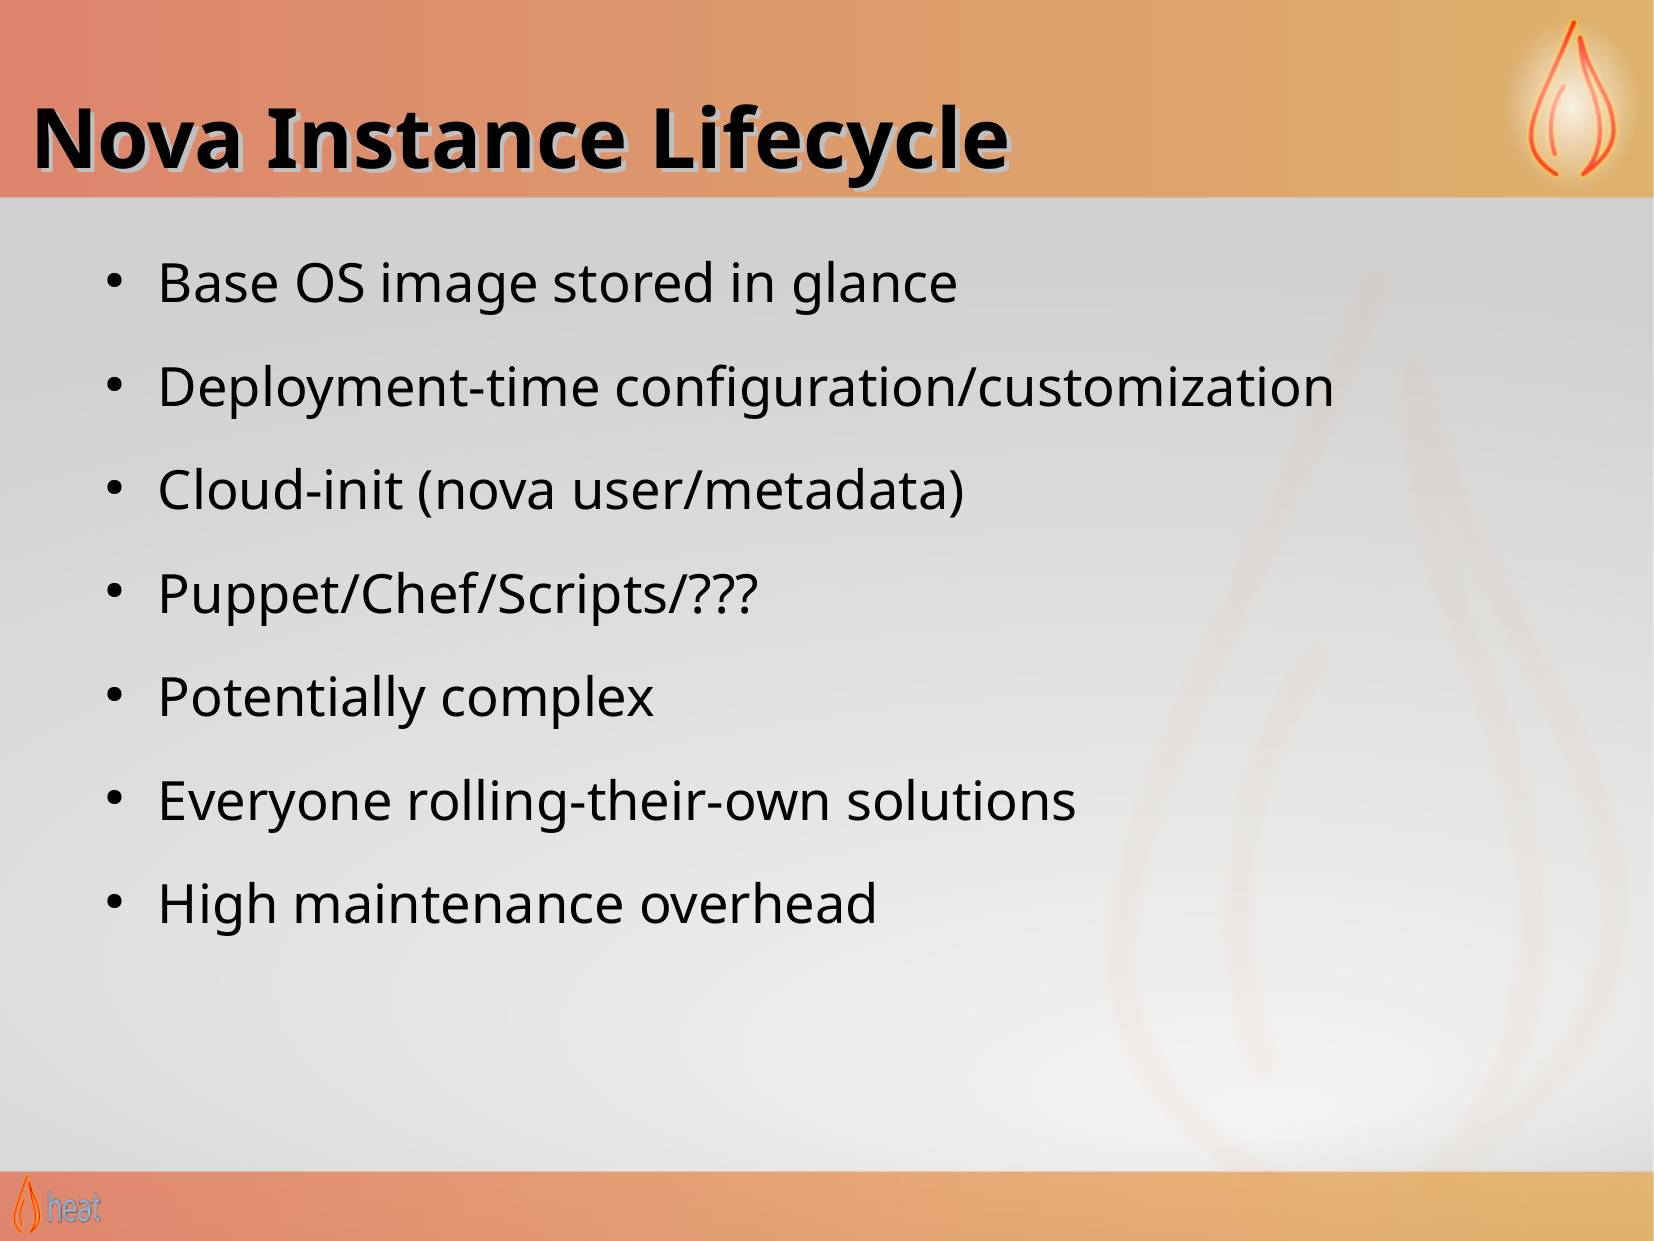

# Nova Instance Lifecycle
Base OS image stored in glance
Deployment-time configuration/customization
Cloud-init (nova user/metadata)
Puppet/Chef/Scripts/???
Potentially complex
Everyone rolling-their-own solutions
High maintenance overhead